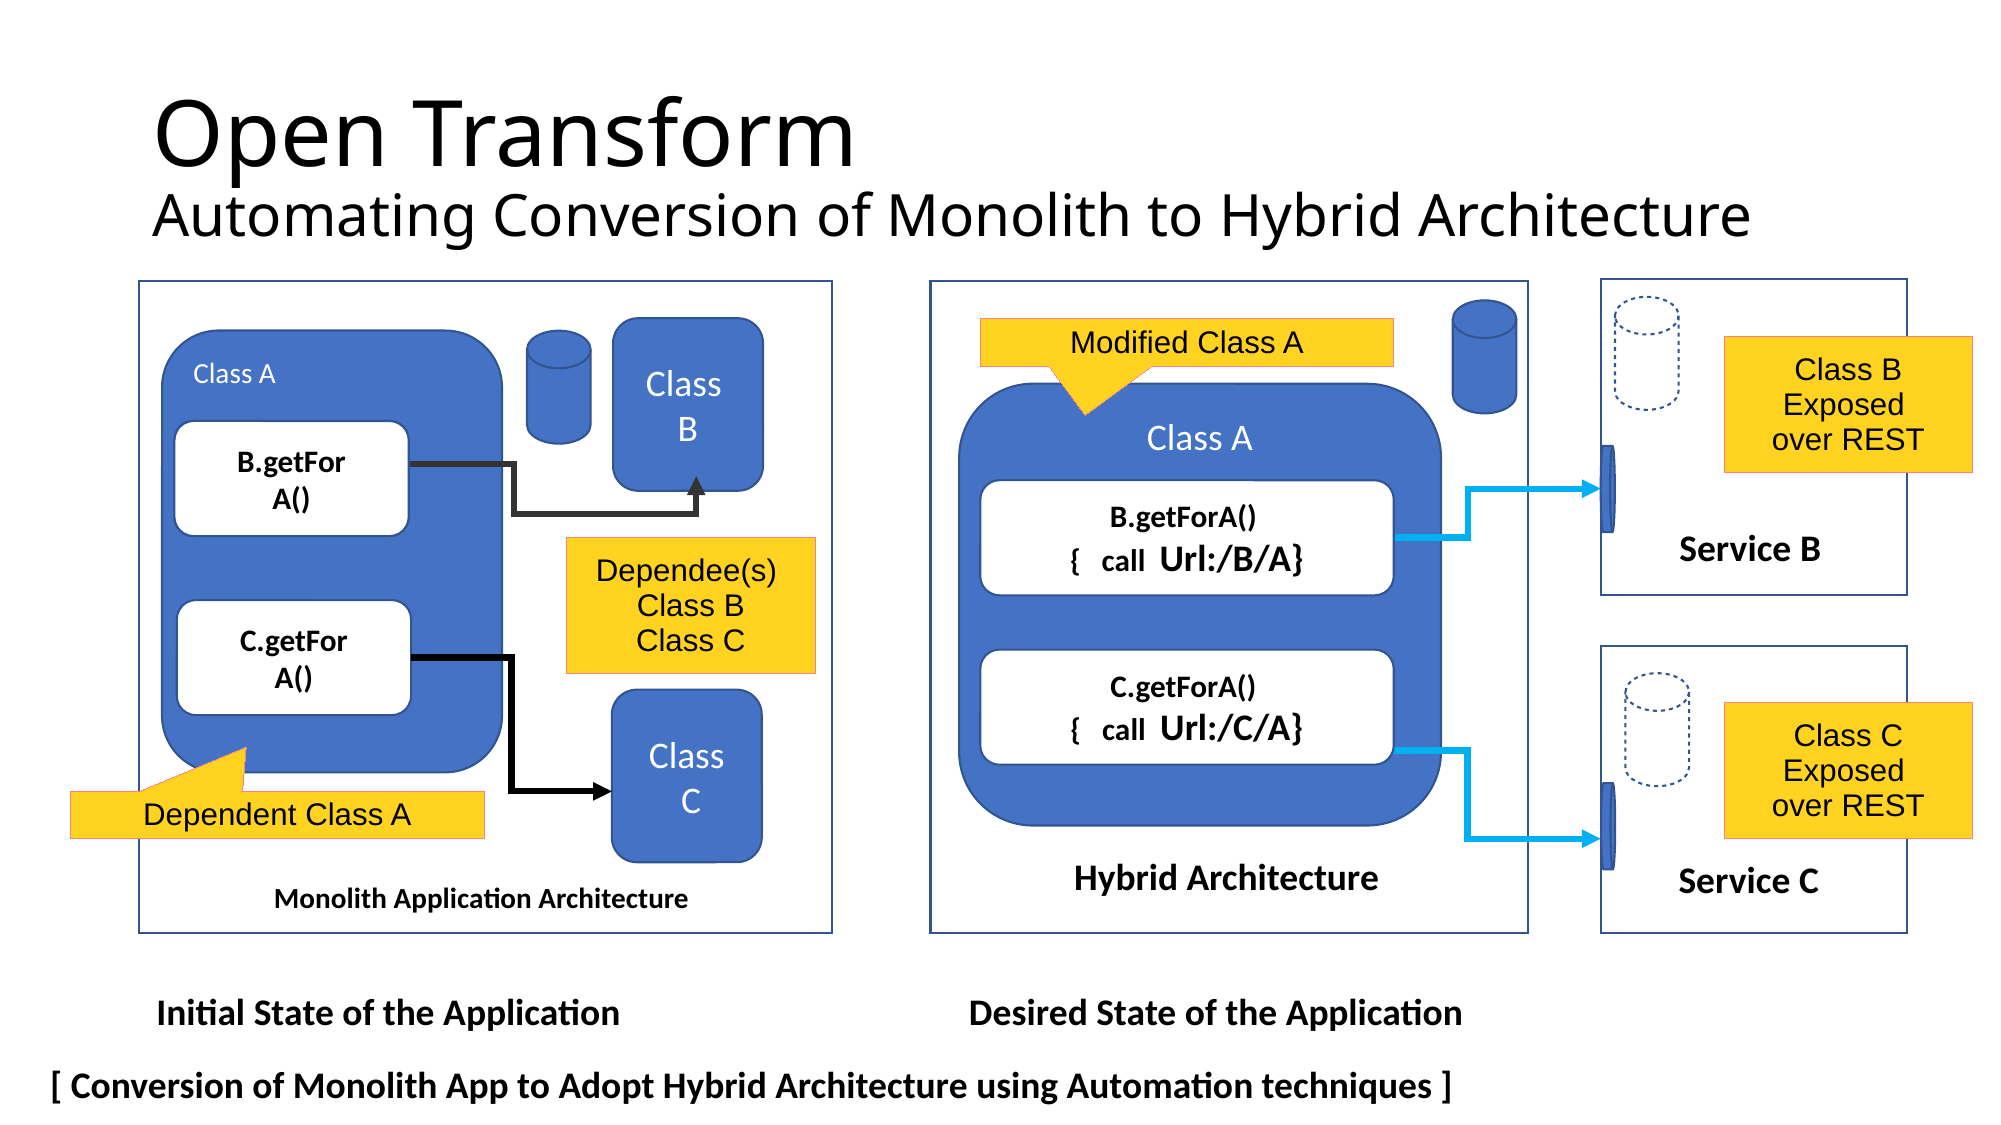

# Open Transform Automating Conversion of Monolith to Hybrid Architecture
Monolith Application Architecture
Monolith Application Architecture
Class
B
Modified Class A
Class A
Class B
Exposed
over REST
Class A
B.getFor
A()
B.getFor
A()
B.getForA()
{ call Url:/B/A}
Service B
Dependee(s)
Class B
Class C
C.getFor
A()
Monolith Application Architecture
C.getForA()
{ call Url:/C/A}
Class
 C
Class C
Exposed
over REST
Dependent Class A
Hybrid Architecture
Service C
Monolith Application Architecture
Initial State of the Application
Desired State of the Application
[ Conversion of Monolith App to Adopt Hybrid Architecture using Automation techniques ]